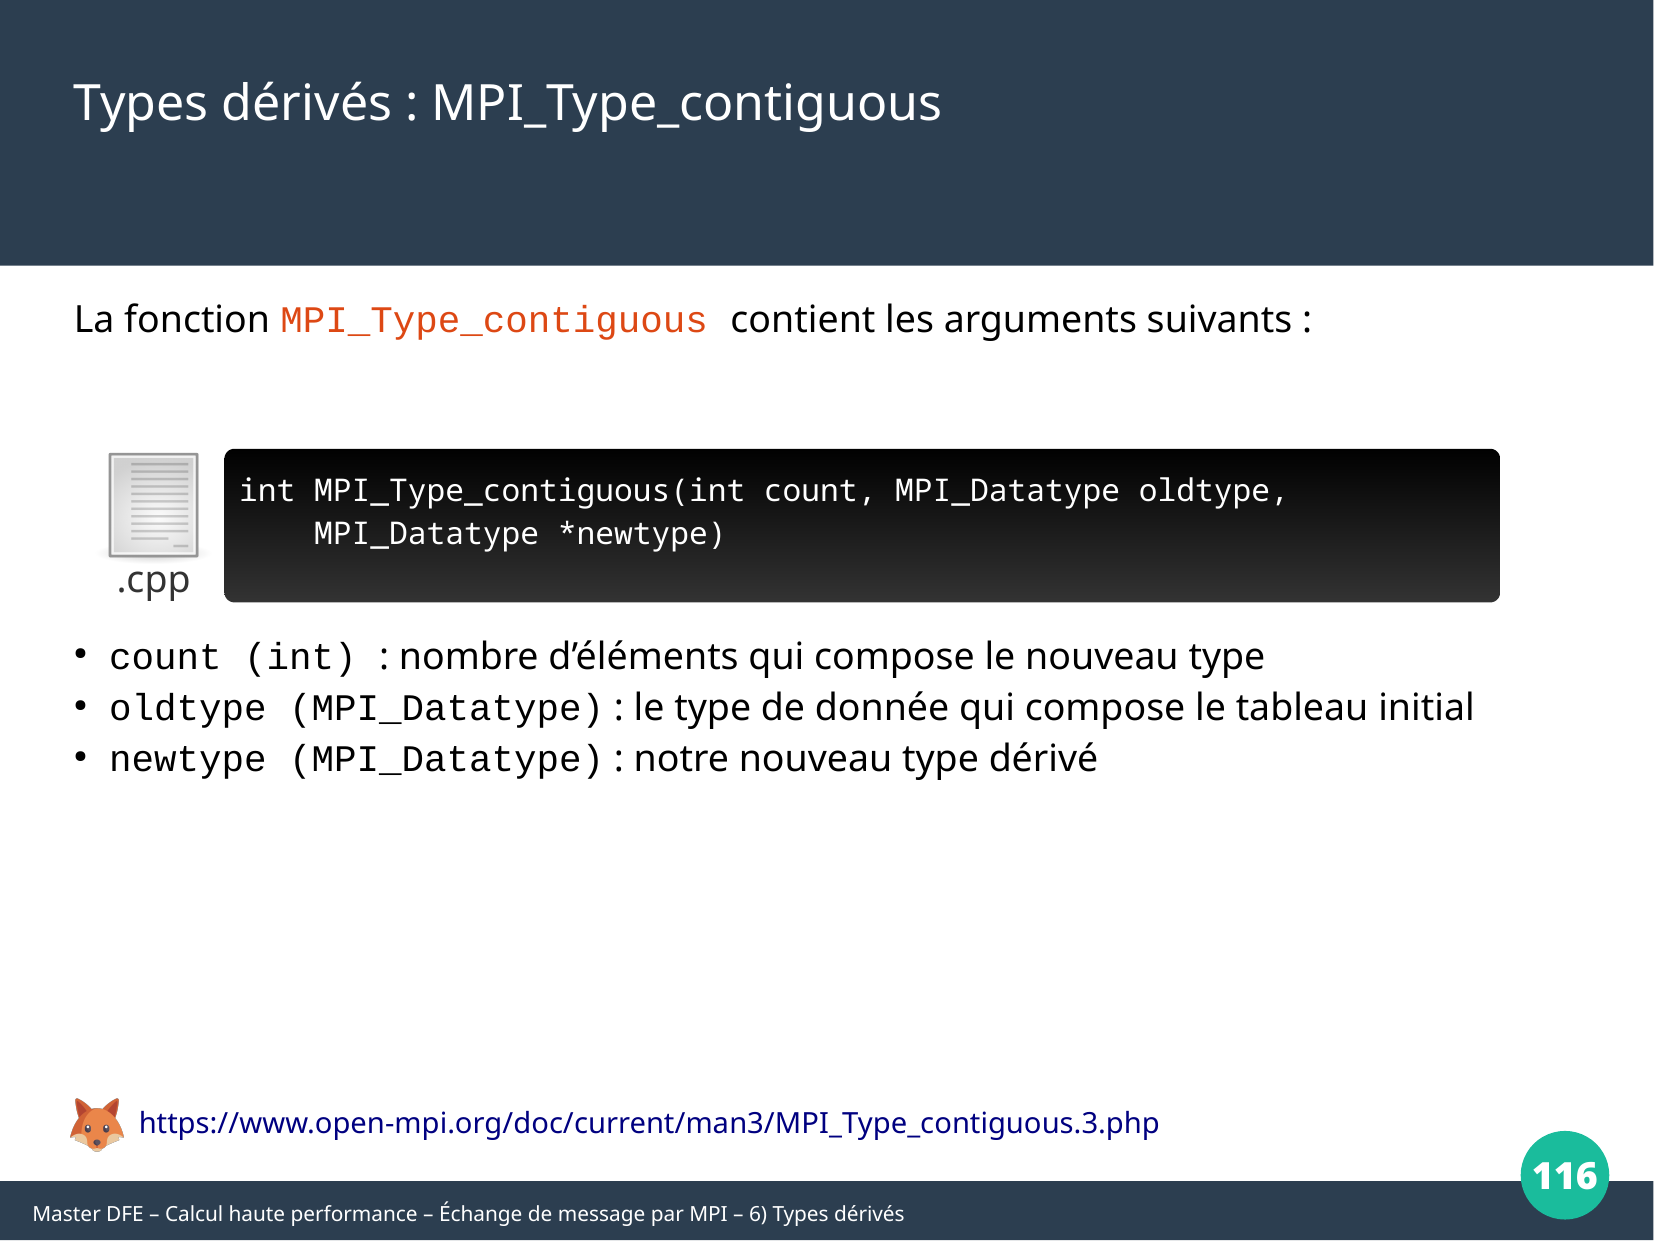

Types dérivés : MPI_Type_contiguous
La fonction MPI_Type_contiguous contient les arguments suivants :
int MPI_Type_contiguous(int count, MPI_Datatype oldtype,
 MPI_Datatype *newtype)
.cpp
count (int) : nombre d’éléments qui compose le nouveau type
oldtype (MPI_Datatype) : le type de donnée qui compose le tableau initial
newtype (MPI_Datatype) : notre nouveau type dérivé
https://www.open-mpi.org/doc/current/man3/MPI_Type_contiguous.3.php
116
Master DFE – Calcul haute performance – Échange de message par MPI – 6) Types dérivés